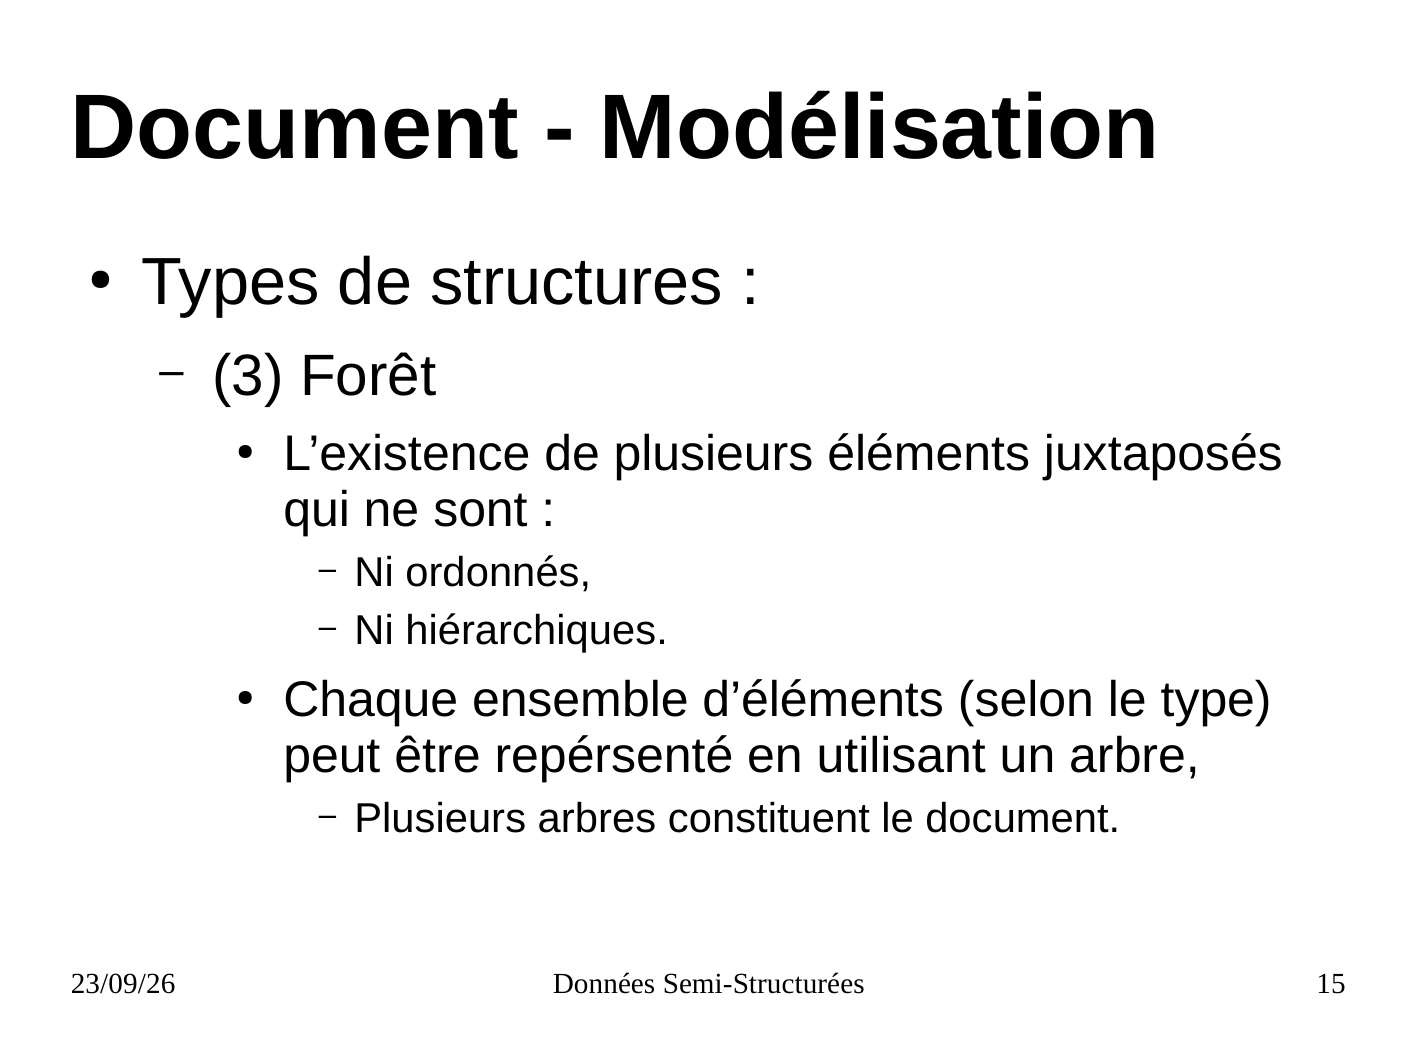

# Document - Modélisation
Types de structures :
(3) Forêt
L’existence de plusieurs éléments juxtaposés qui ne sont :
Ni ordonnés,
Ni hiérarchiques.
Chaque ensemble d’éléments (selon le type) peut être repérsenté en utilisant un arbre,
Plusieurs arbres constituent le document.
Données Semi-Structurées
15